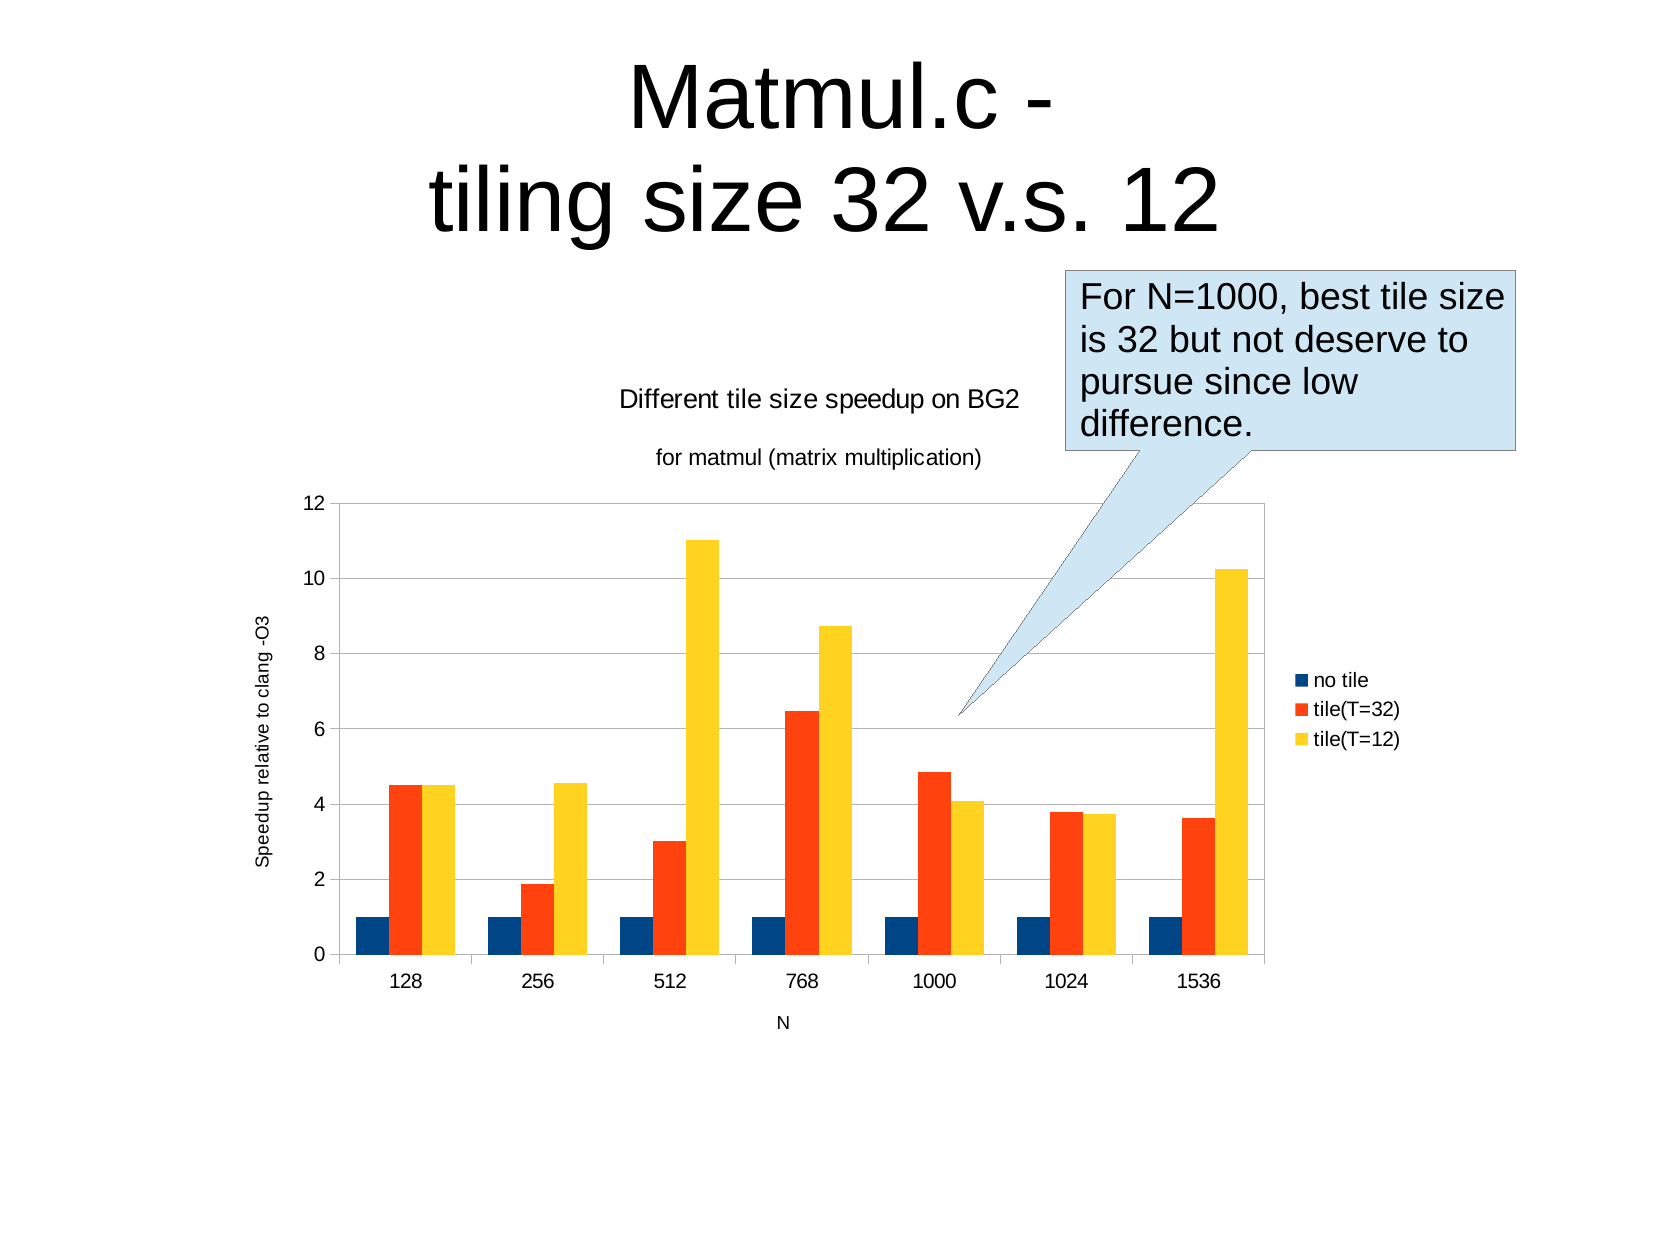

# Matmul.c - tiling size 32 v.s. 12
For N=1000, best tile size
is 32 but not deserve to
pursue since low
difference.
### Chart: Different tile size speedup on BG2
for matmul (matrix multiplication)
| Category | no tile | tile(T=32) | tile(T=12) |
|---|---|---|---|
| 128 | 1.0 | 4.5 | 4.5 |
| 256 | 1.0 | 1.87179487179487 | 4.5625 |
| 512 | 1.0 | 3.00501672240803 | 11.0245398773006 |
| 768 | 1.0 | 6.46703296703297 | 8.73145400593472 |
| 1000 | 1.0 | 4.84067796610169 | 4.07708779443255 |
| 1024 | 1.0 | 3.77970897332255 | 3.72772573250947 |
| 1536 | 1.0 | 3.63924501424501 | 10.2429001002339 |